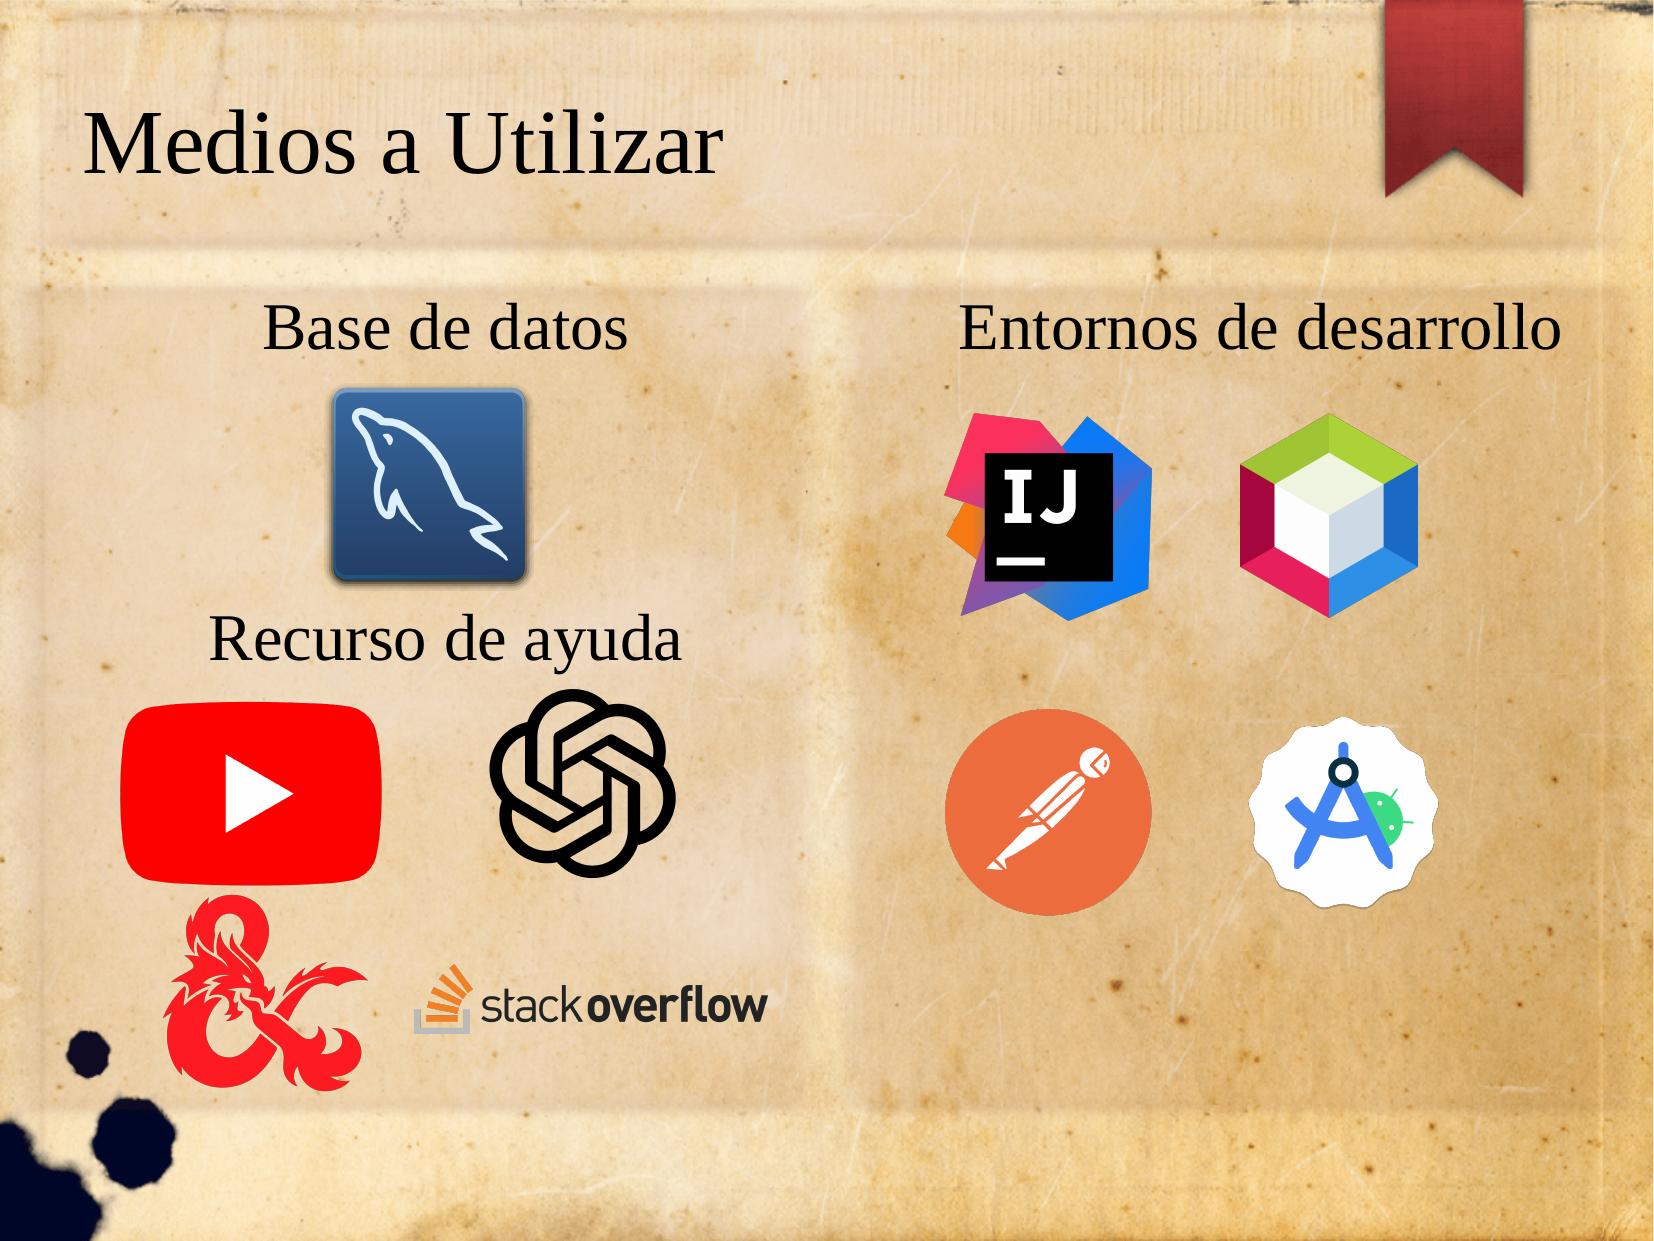

# Medios a Utilizar
Base de datos
Recurso de ayuda
Entornos de desarrollo